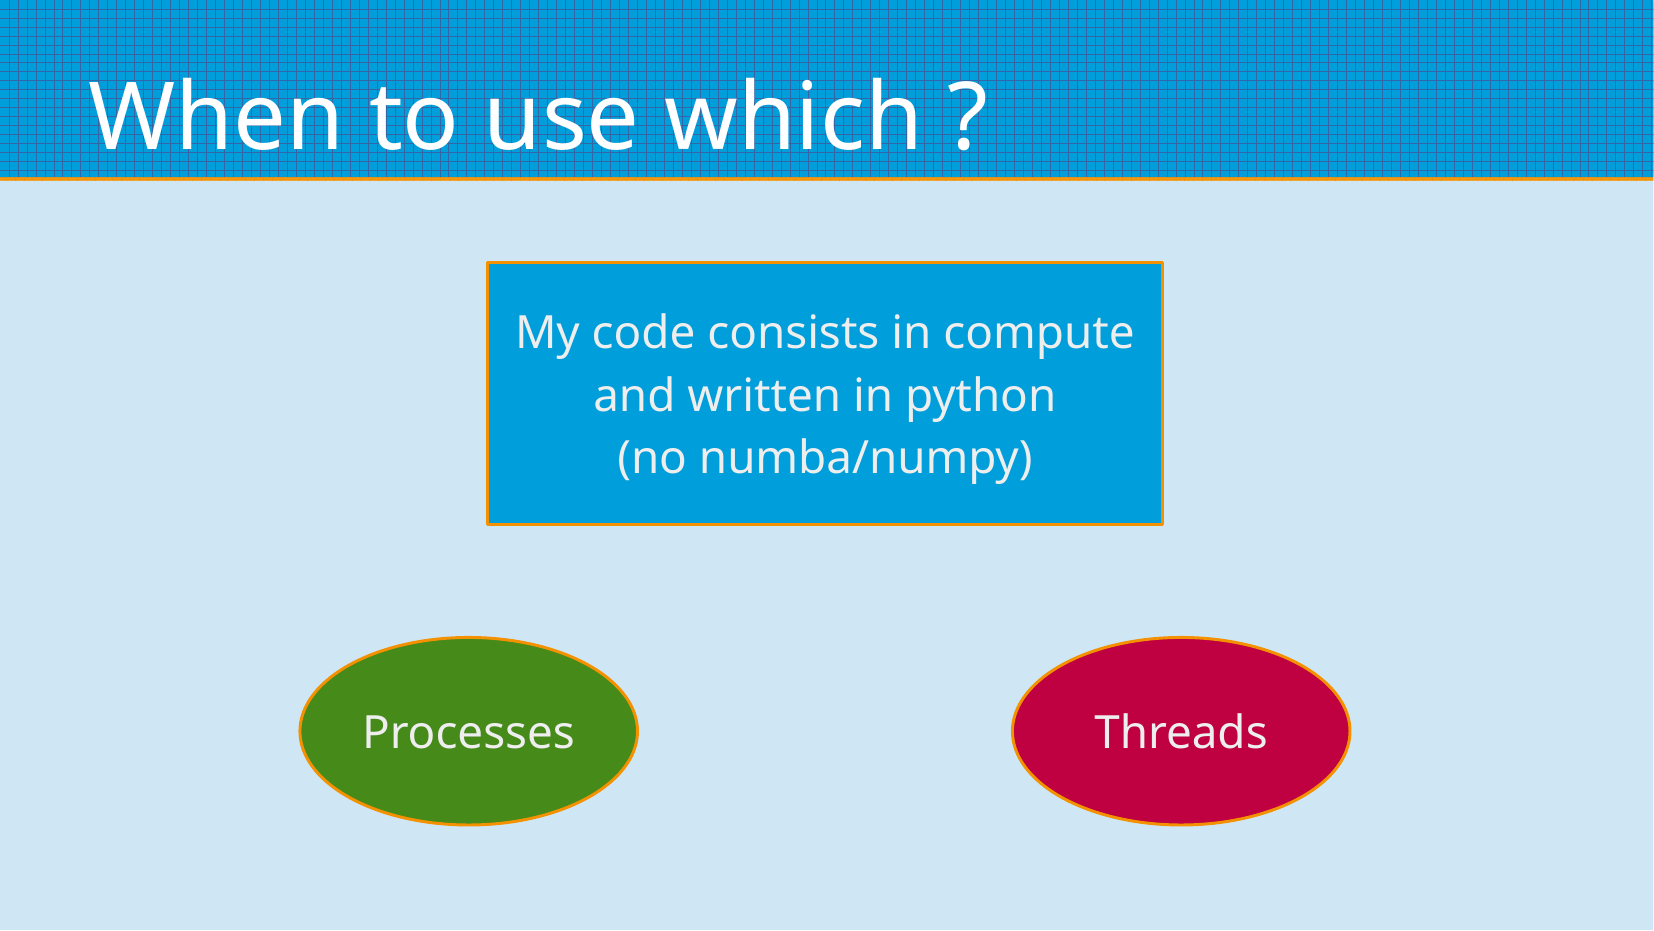

# When to use which ?
My code consists in compute
and written in python
(no numba/numpy)
Processes
Threads